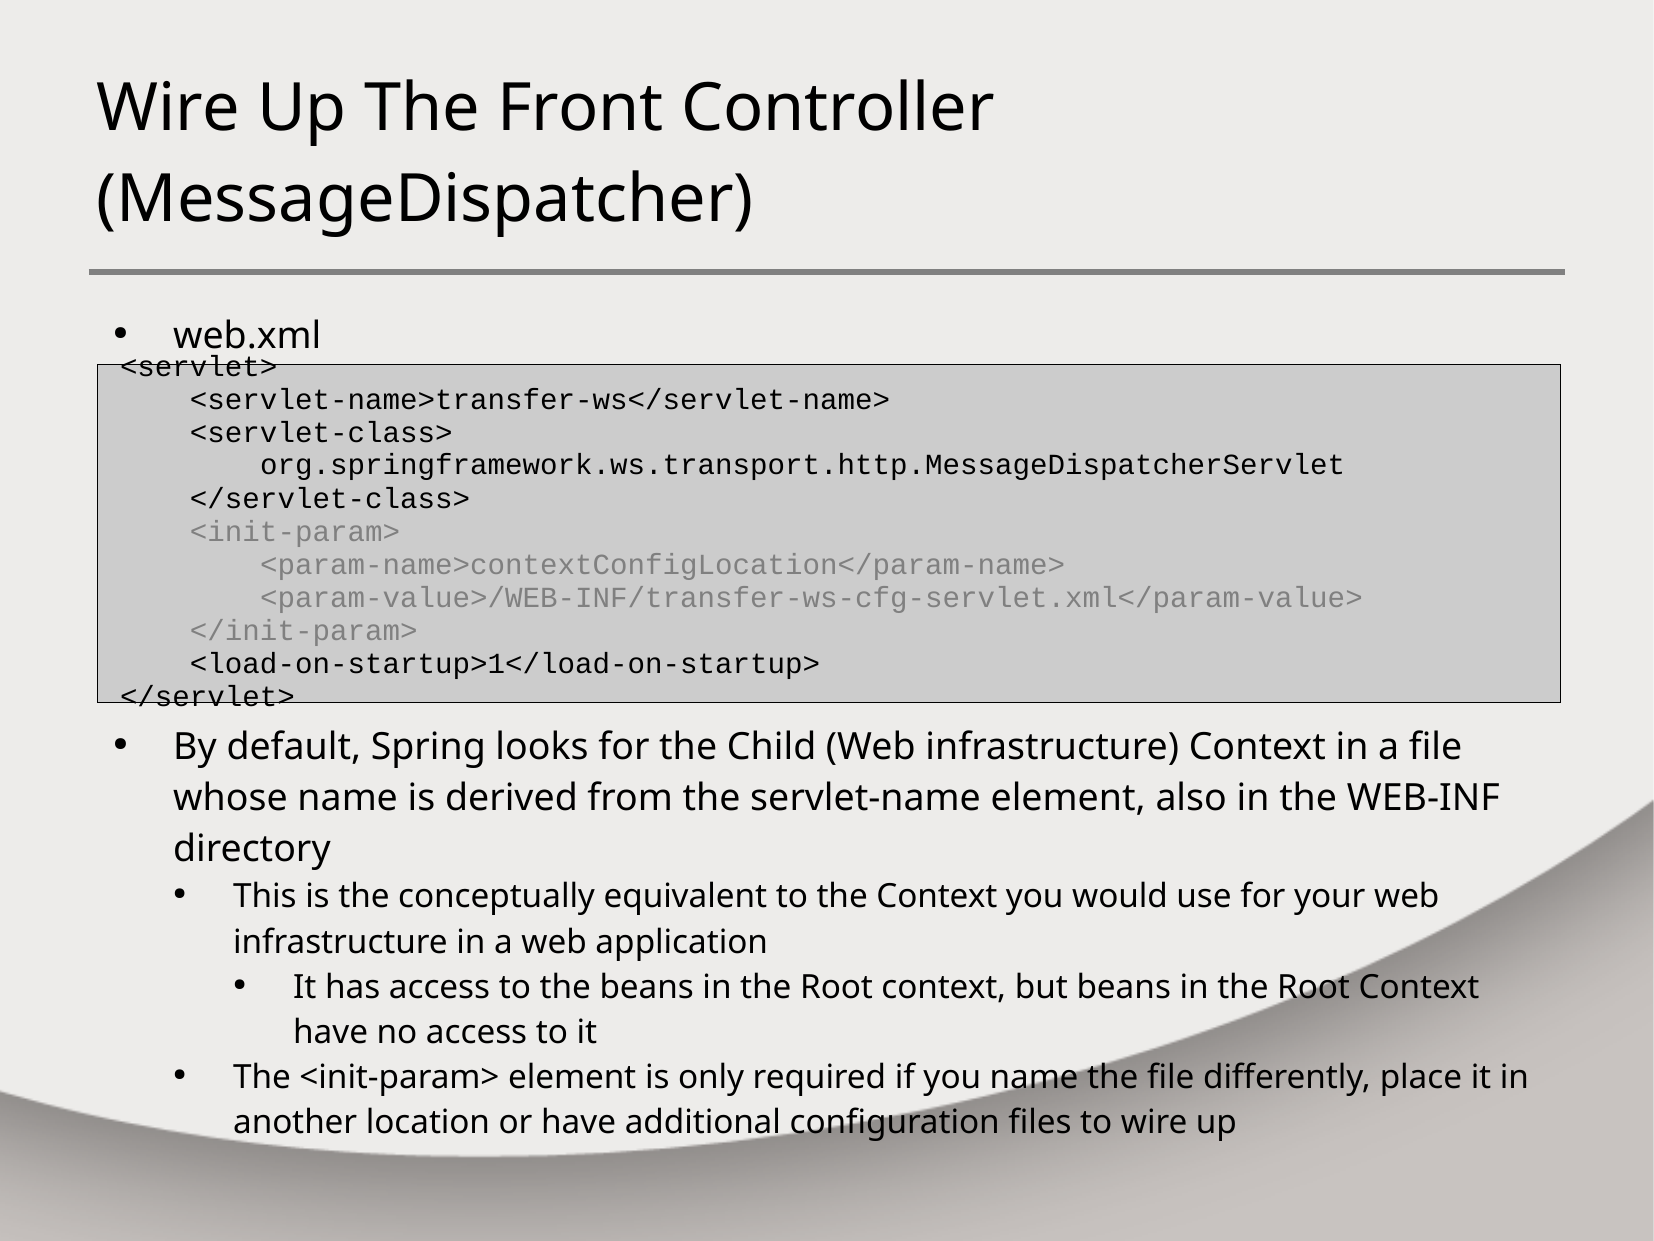

# Wire Up The Front Controller (MessageDispatcher)
web.xml
By default, Spring looks for the Child (Web infrastructure) Context in a file whose name is derived from the servlet-name element, also in the WEB-INF directory
This is the conceptually equivalent to the Context you would use for your web infrastructure in a web application
It has access to the beans in the Root context, but beans in the Root Context have no access to it
The <init-param> element is only required if you name the file differently, place it in another location or have additional configuration files to wire up
<servlet>
 <servlet-name>transfer-ws</servlet-name>
 <servlet-class>
 org.springframework.ws.transport.http.MessageDispatcherServlet
 </servlet-class>
 <init-param>
 <param-name>contextConfigLocation</param-name>
 <param-value>/WEB-INF/transfer-ws-cfg-servlet.xml</param-value>
 </init-param>
 <load-on-startup>1</load-on-startup>
</servlet>